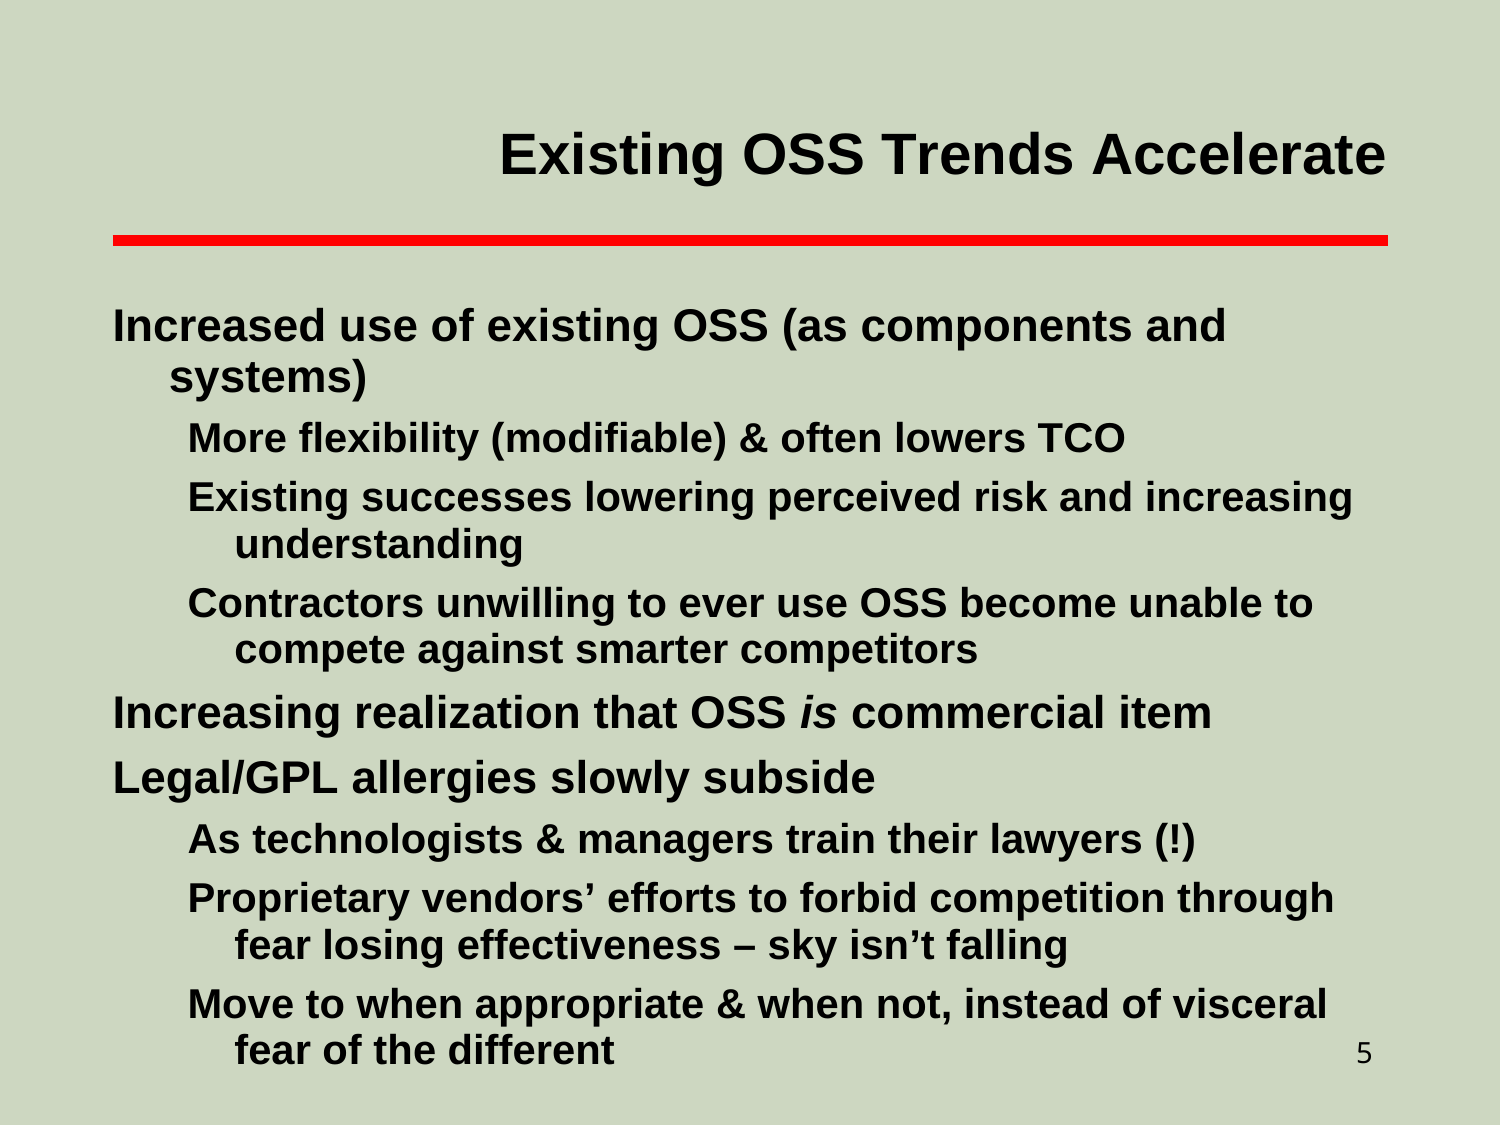

# Existing OSS Trends Accelerate
Increased use of existing OSS (as components and systems)
More flexibility (modifiable) & often lowers TCO
Existing successes lowering perceived risk and increasing understanding
Contractors unwilling to ever use OSS become unable to compete against smarter competitors
Increasing realization that OSS is commercial item
Legal/GPL allergies slowly subside
As technologists & managers train their lawyers (!)
Proprietary vendors’ efforts to forbid competition through fear losing effectiveness – sky isn’t falling
Move to when appropriate & when not, instead of visceral fear of the different